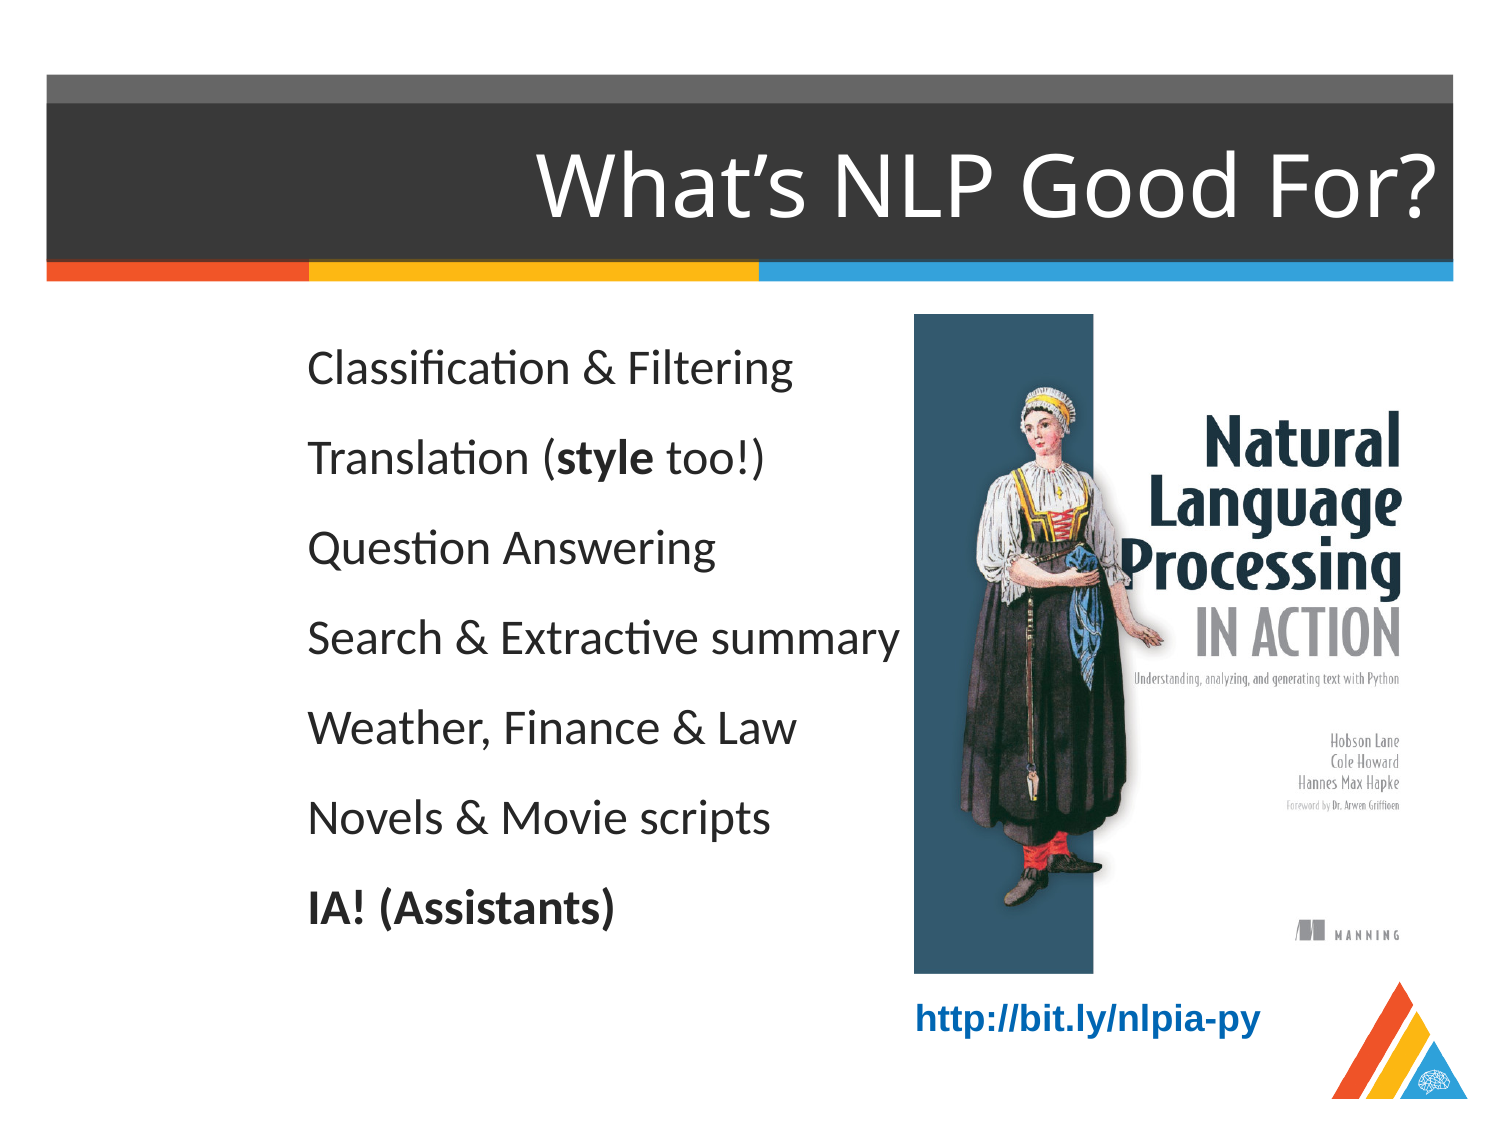

What’s NLP Good For?
# Classification & Filtering
Translation (style too!)
Question Answering
Search & Extractive summary
Weather, Finance & Law
Novels & Movie scripts
IA! (Assistants)
http://bit.ly/nlpia-py